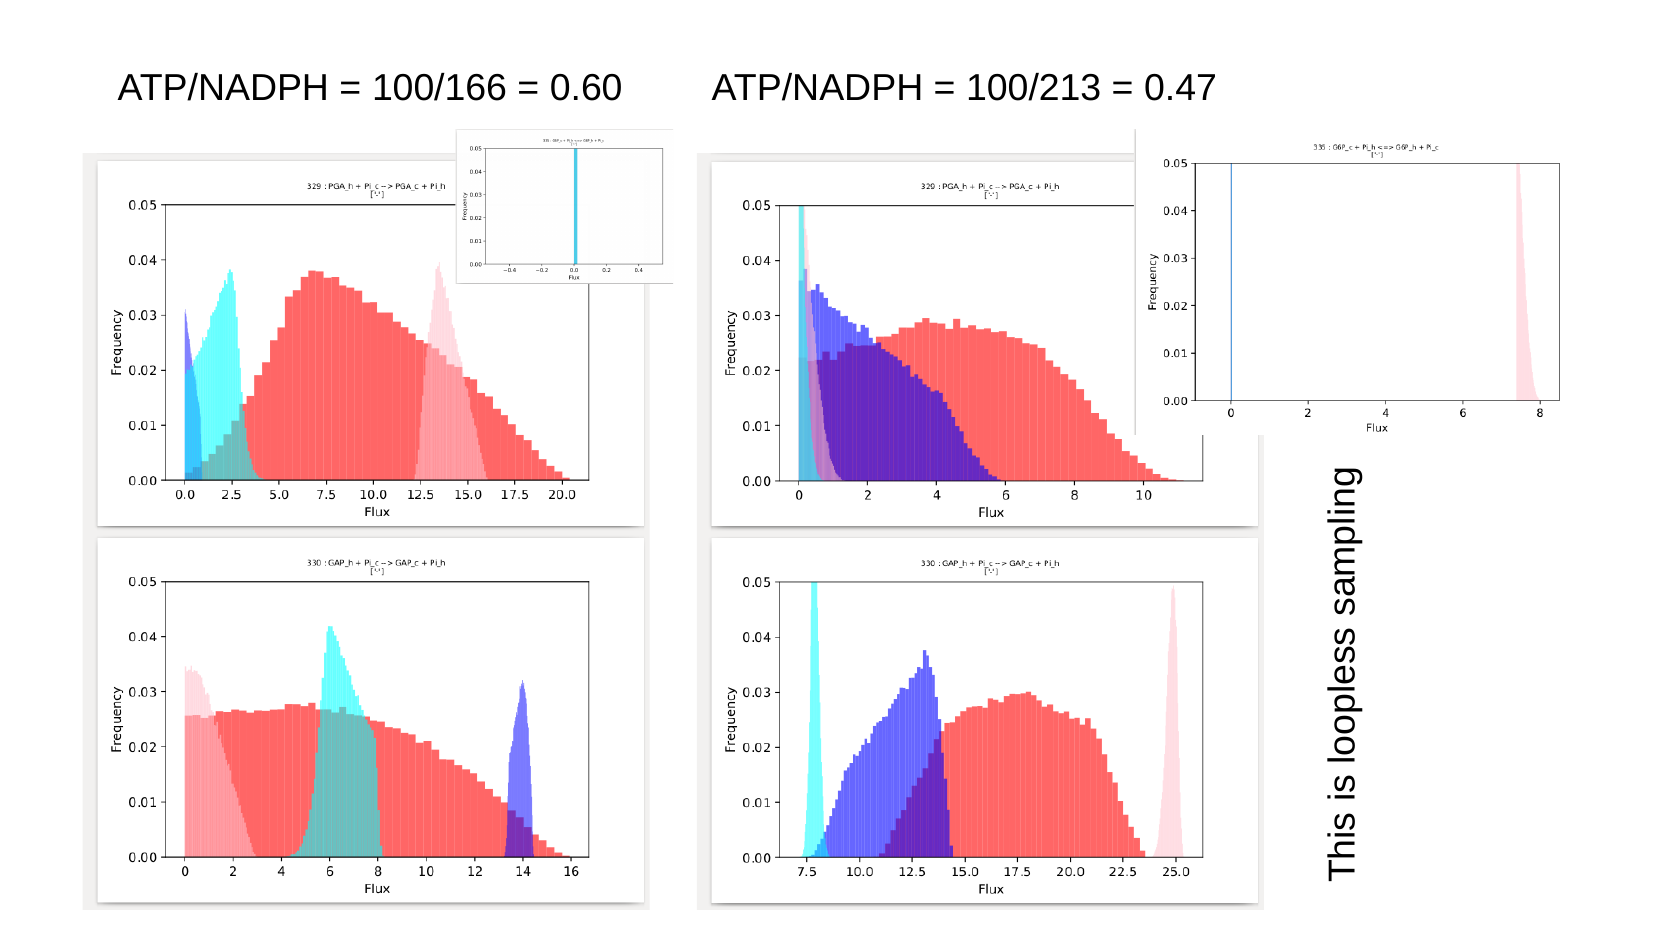

ATP/NADPH = 100/166 = 0.60
ATP/NADPH = 100/213 = 0.47
This is loopless sampling